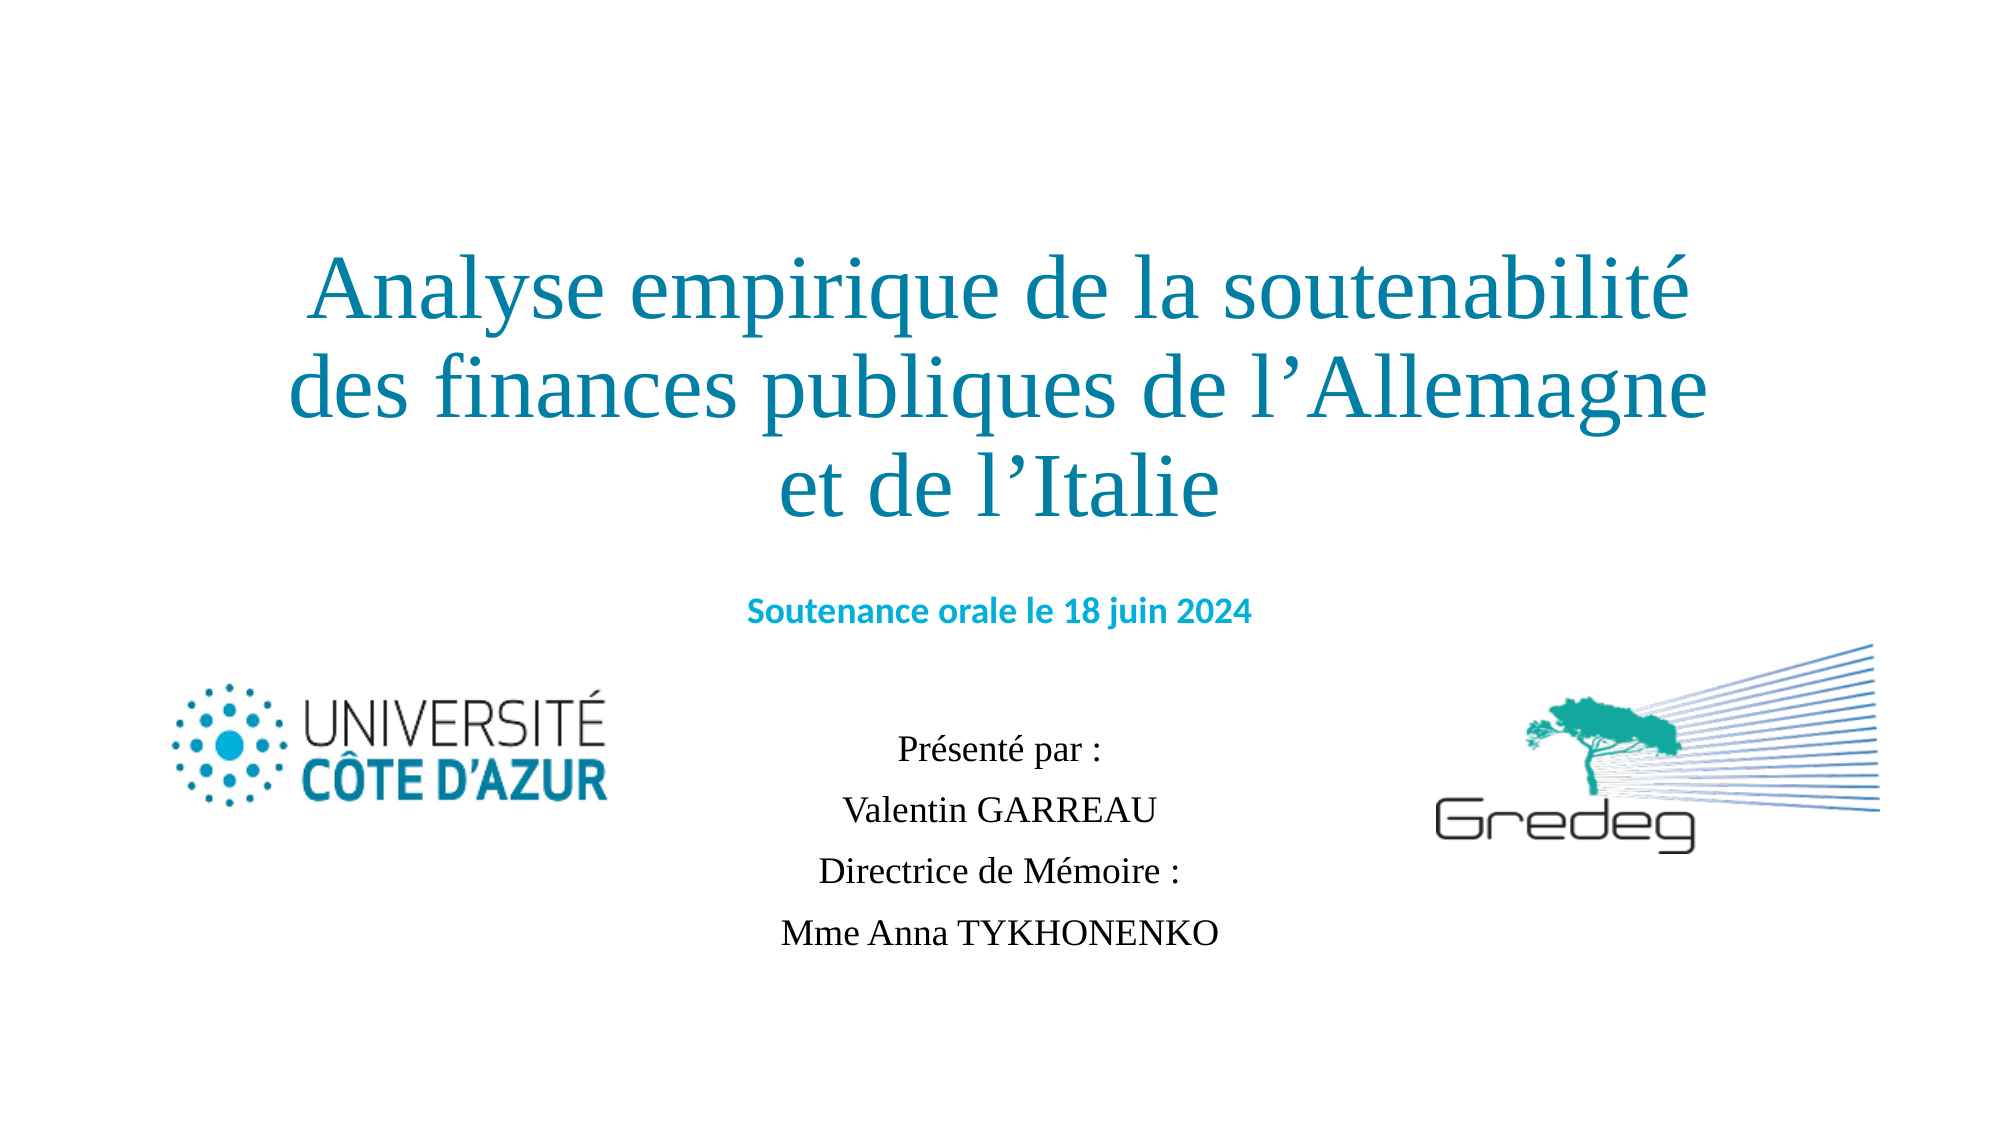

# Analyse empirique de la soutenabilité des finances publiques de l’Allemagne et de l’Italie
Soutenance orale le 18 juin 2024
Présenté par :
Valentin GARREAU
Directrice de Mémoire :
Mme Anna TYKHONENKO